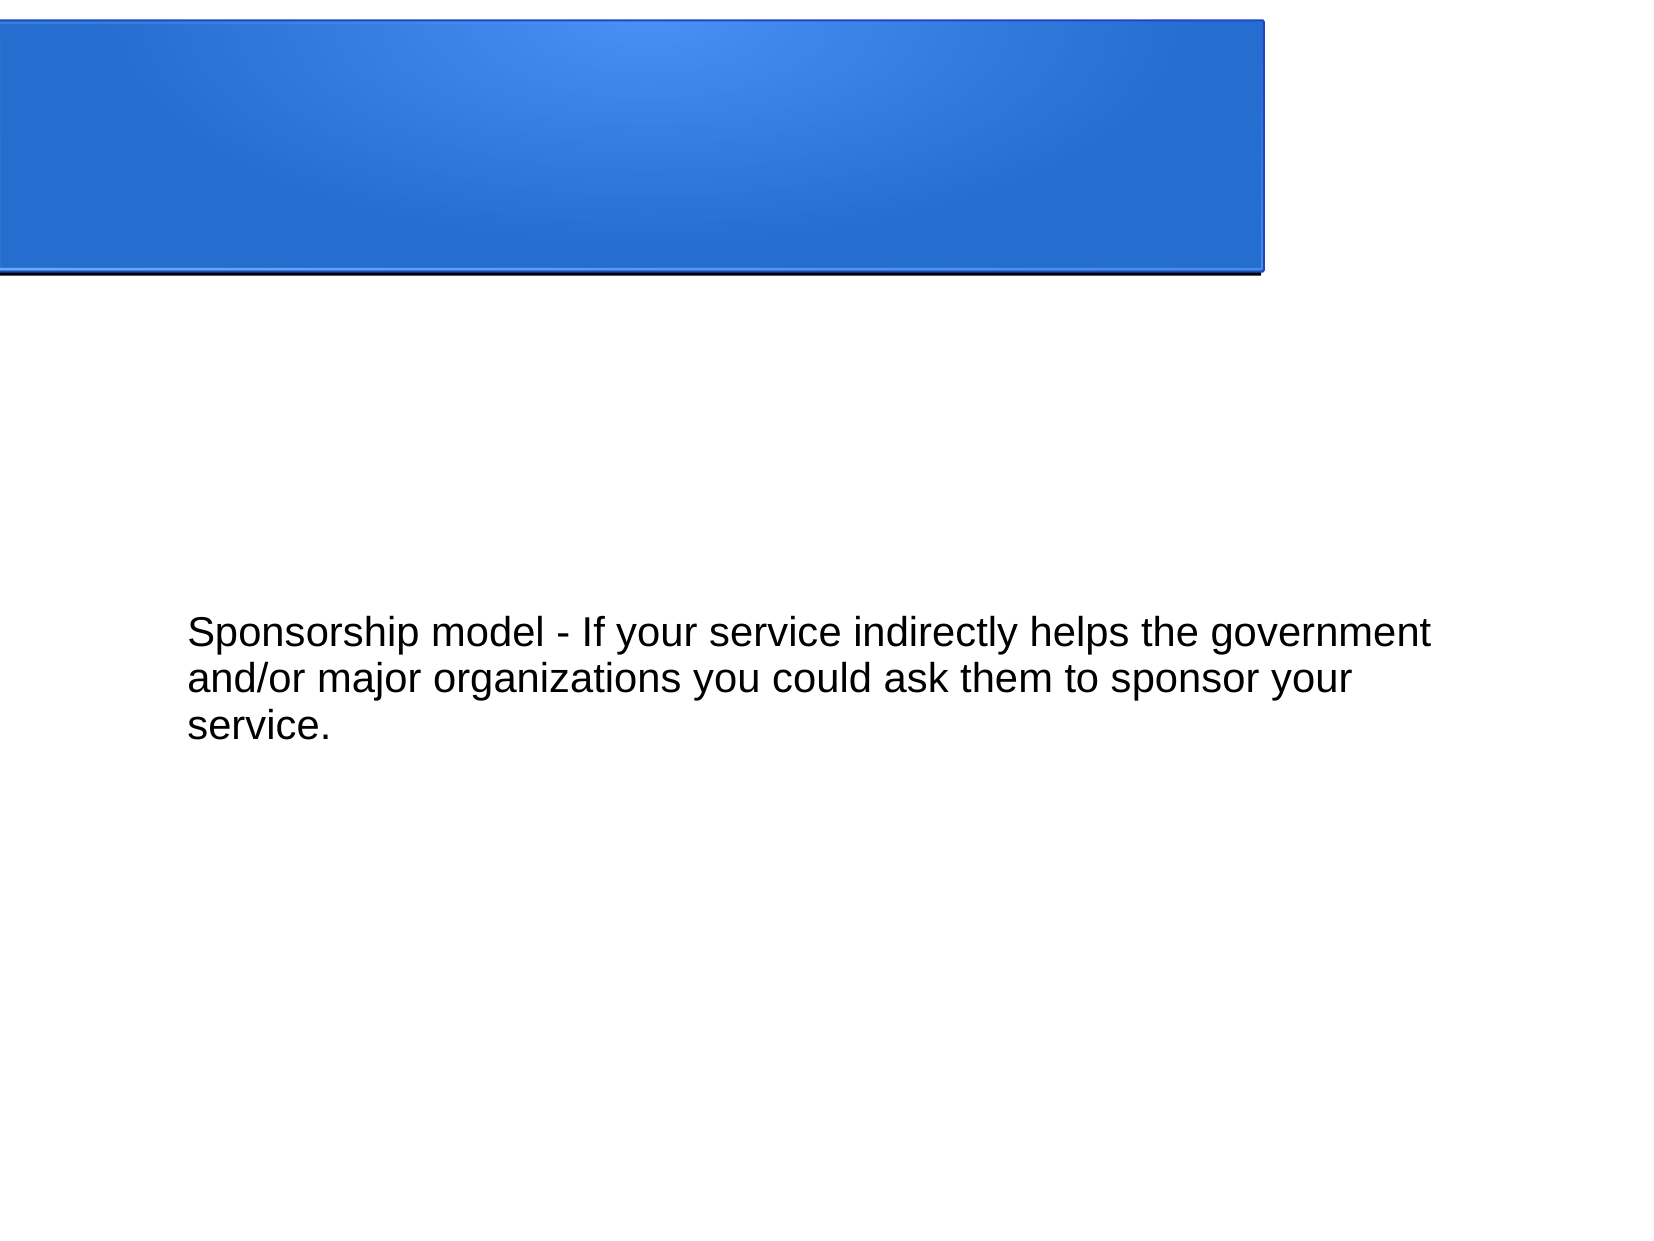

Sponsorship model - If your service indirectly helps the government and/or major organizations you could ask them to sponsor your service.